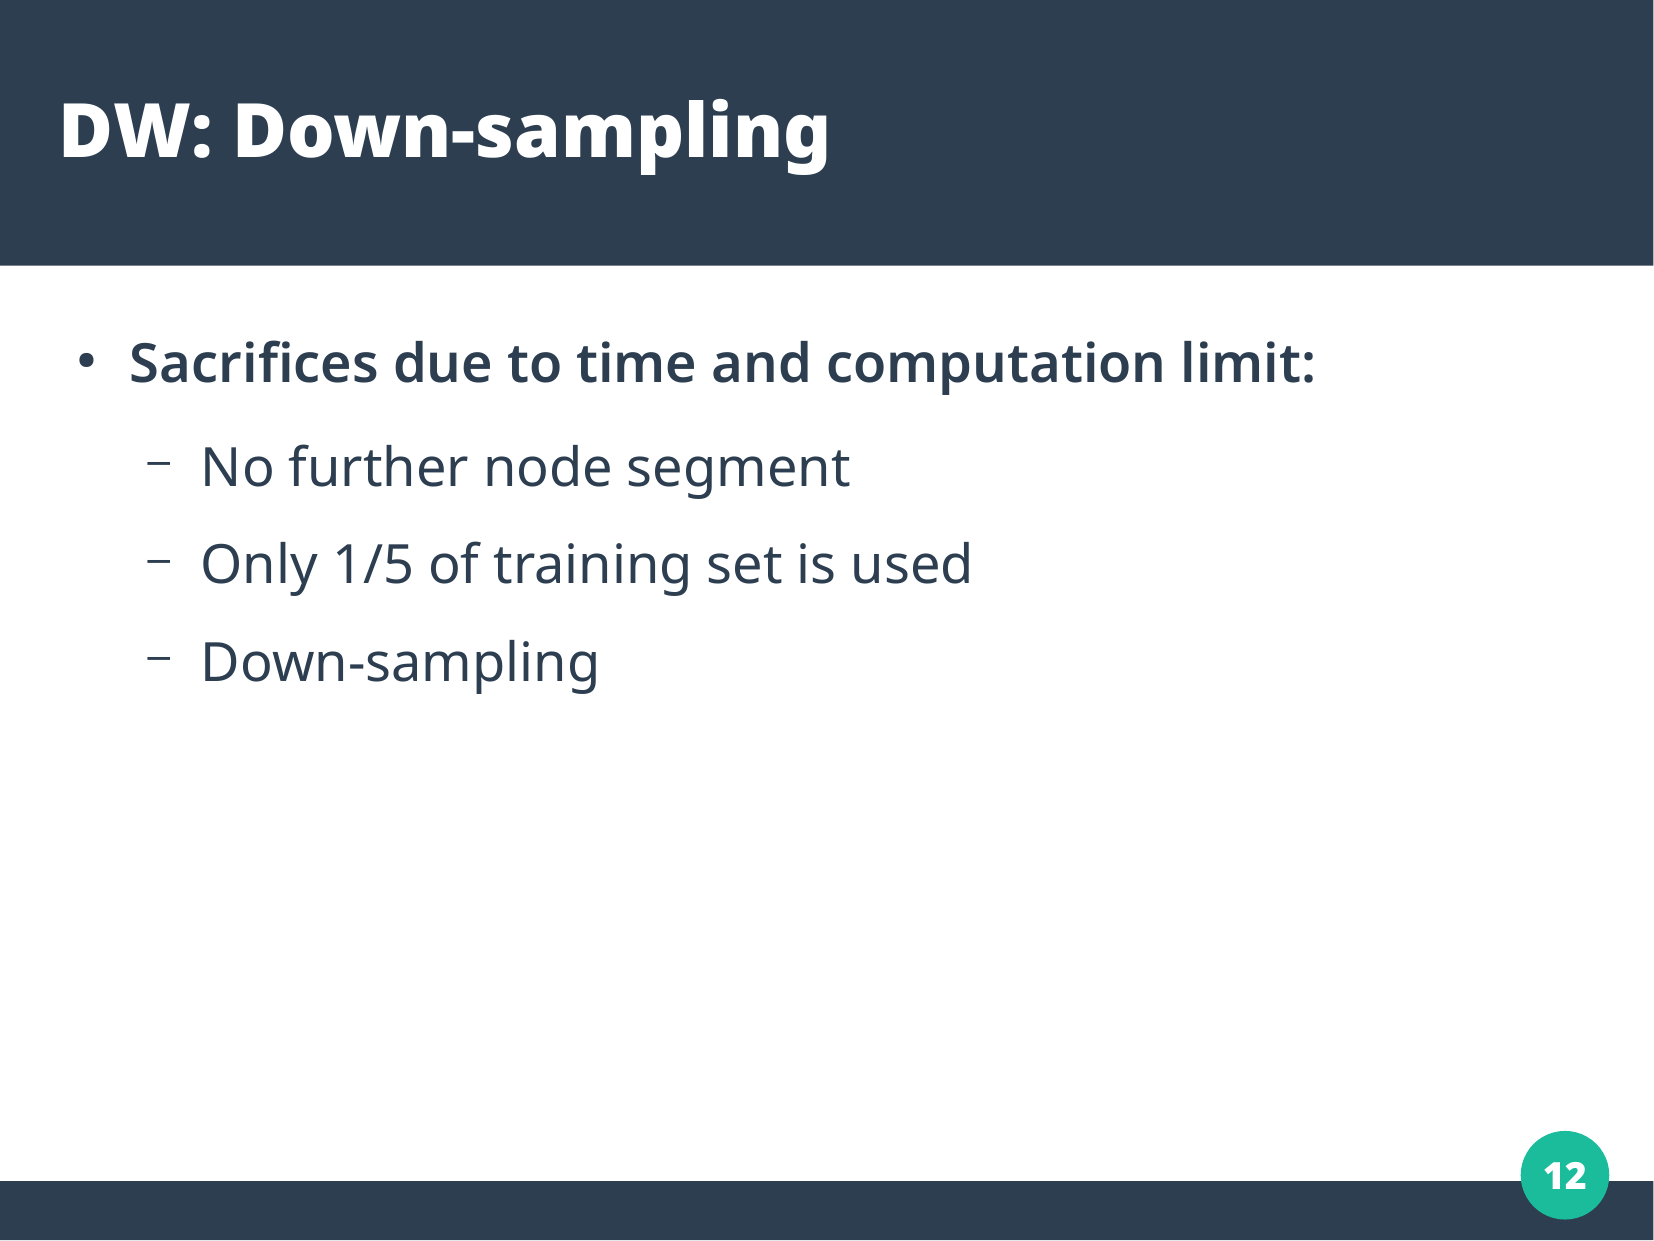

# DW: Down-sampling
Sacrifices due to time and computation limit:
No further node segment
Only 1/5 of training set is used
Down-sampling
12